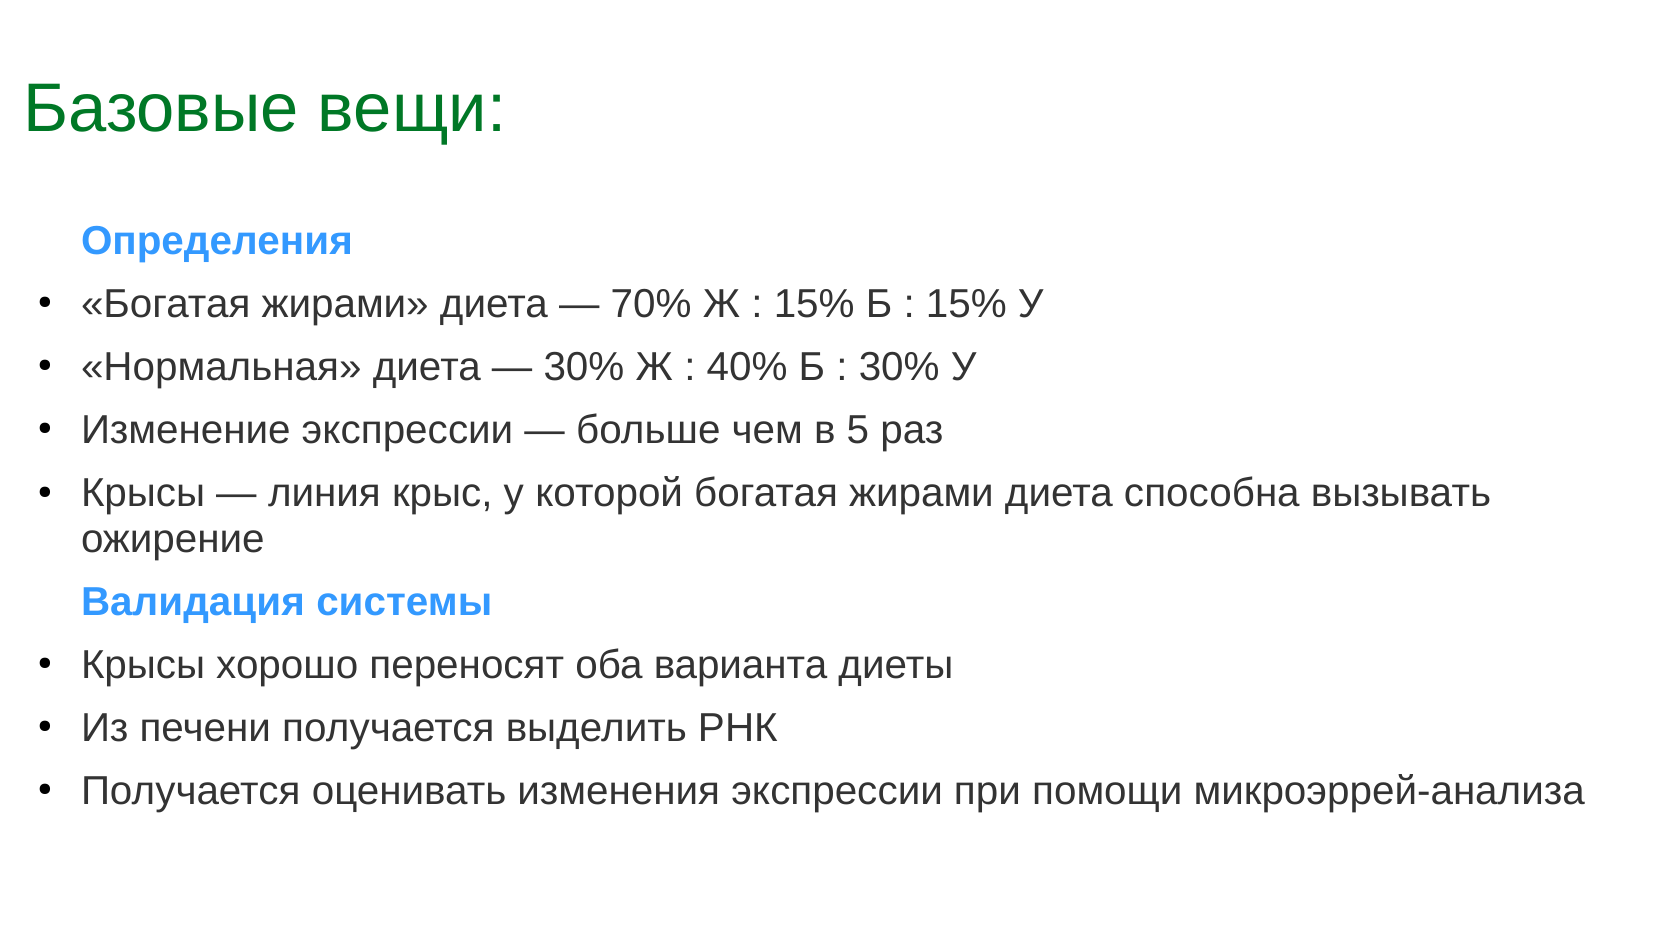

# Базовые вещи:
Определения
«Богатая жирами» диета — 70% Ж : 15% Б : 15% У
«Нормальная» диета — 30% Ж : 40% Б : 30% У
Изменение экспрессии — больше чем в 5 раз
Крысы — линия крыс, у которой богатая жирами диета способна вызывать ожирение
Валидация системы
Крысы хорошо переносят оба варианта диеты
Из печени получается выделить РНК
Получается оценивать изменения экспрессии при помощи микроэррей-анализа